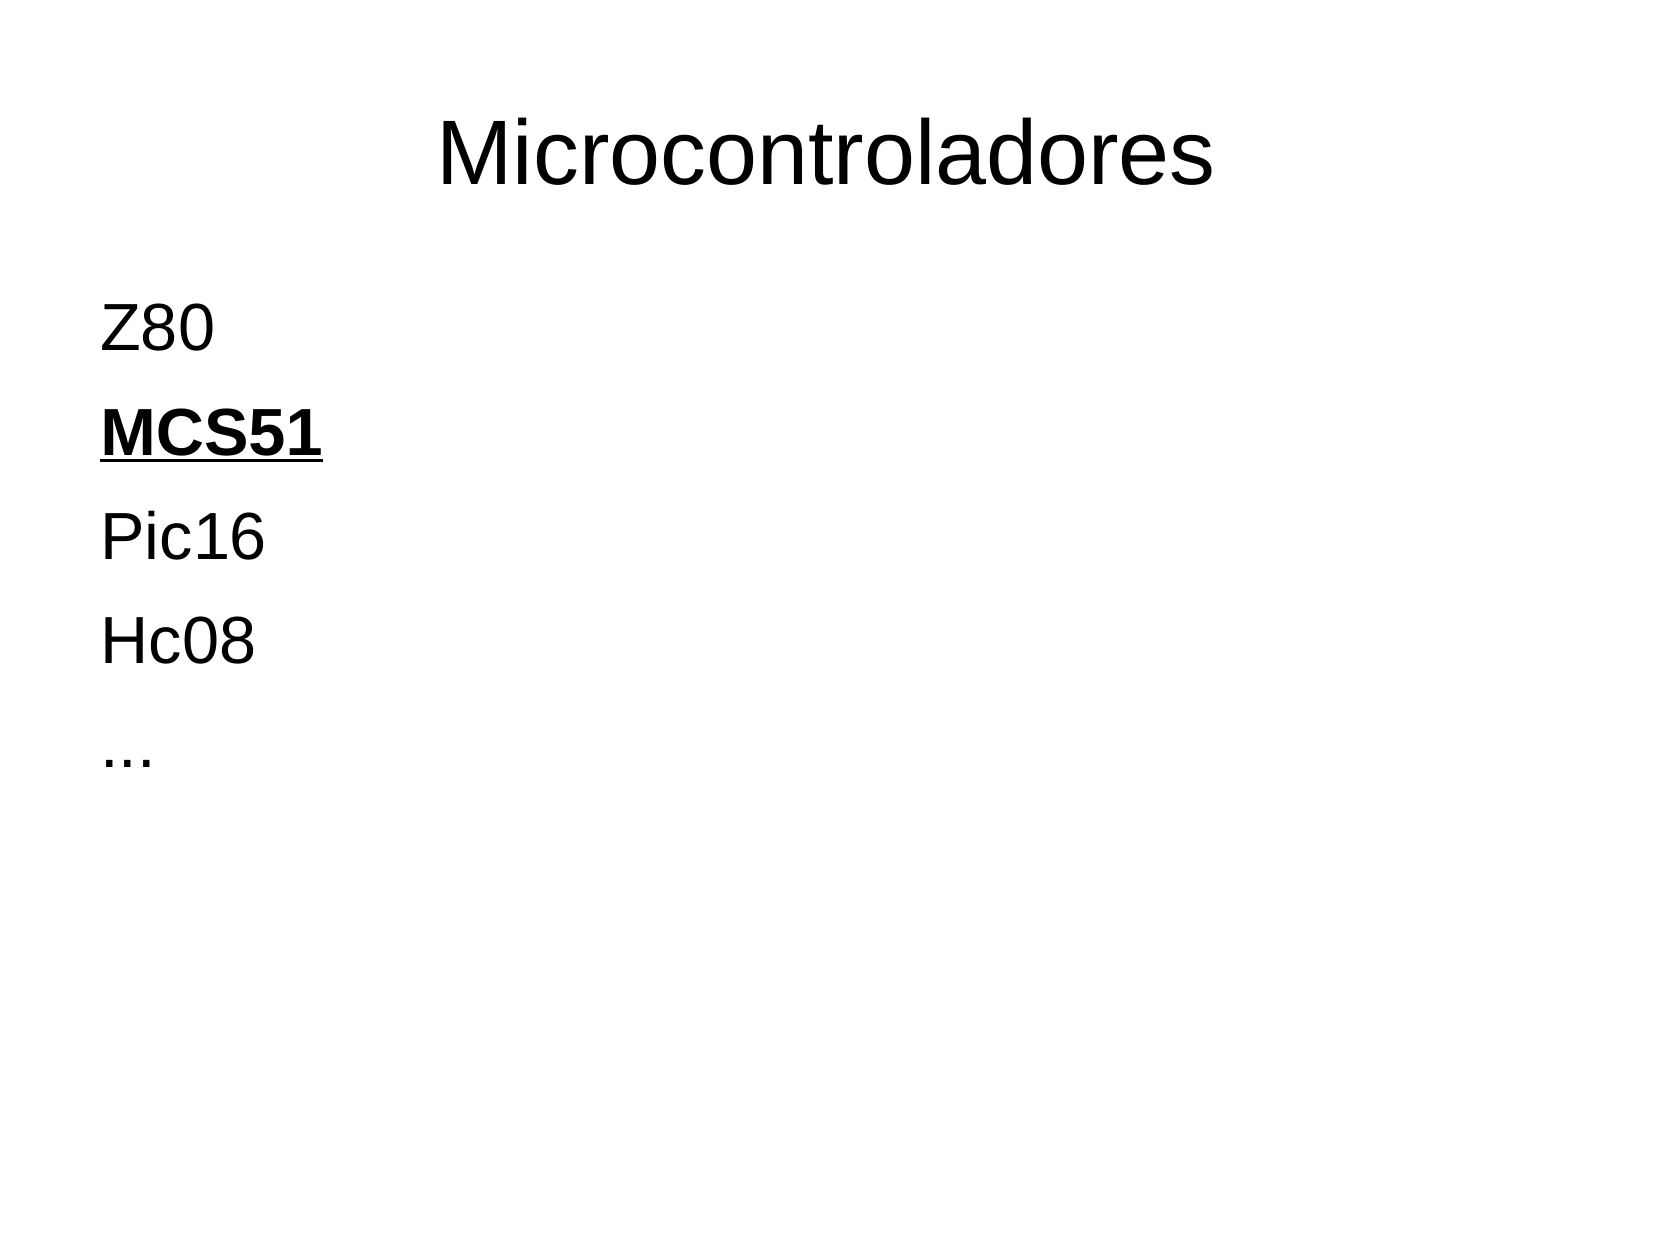

# Microcontroladores
Z80
MCS51
Pic16
Hc08
...